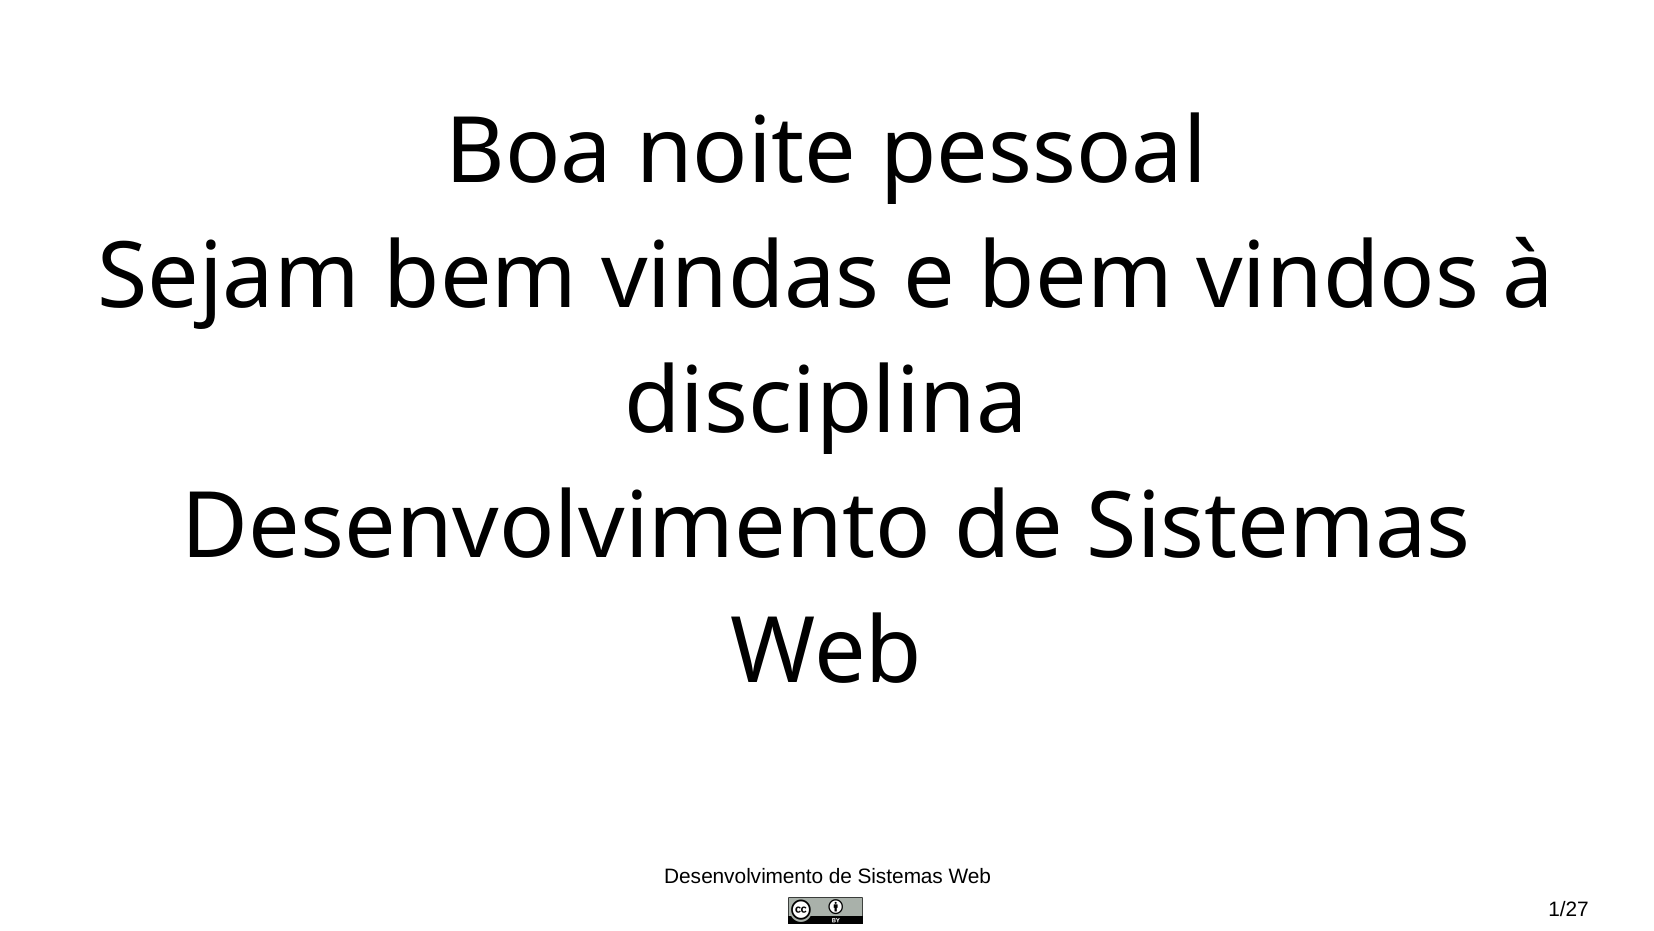

# Boa noite pessoal
Sejam bem vindas e bem vindos à disciplina
Desenvolvimento de Sistemas Web
1